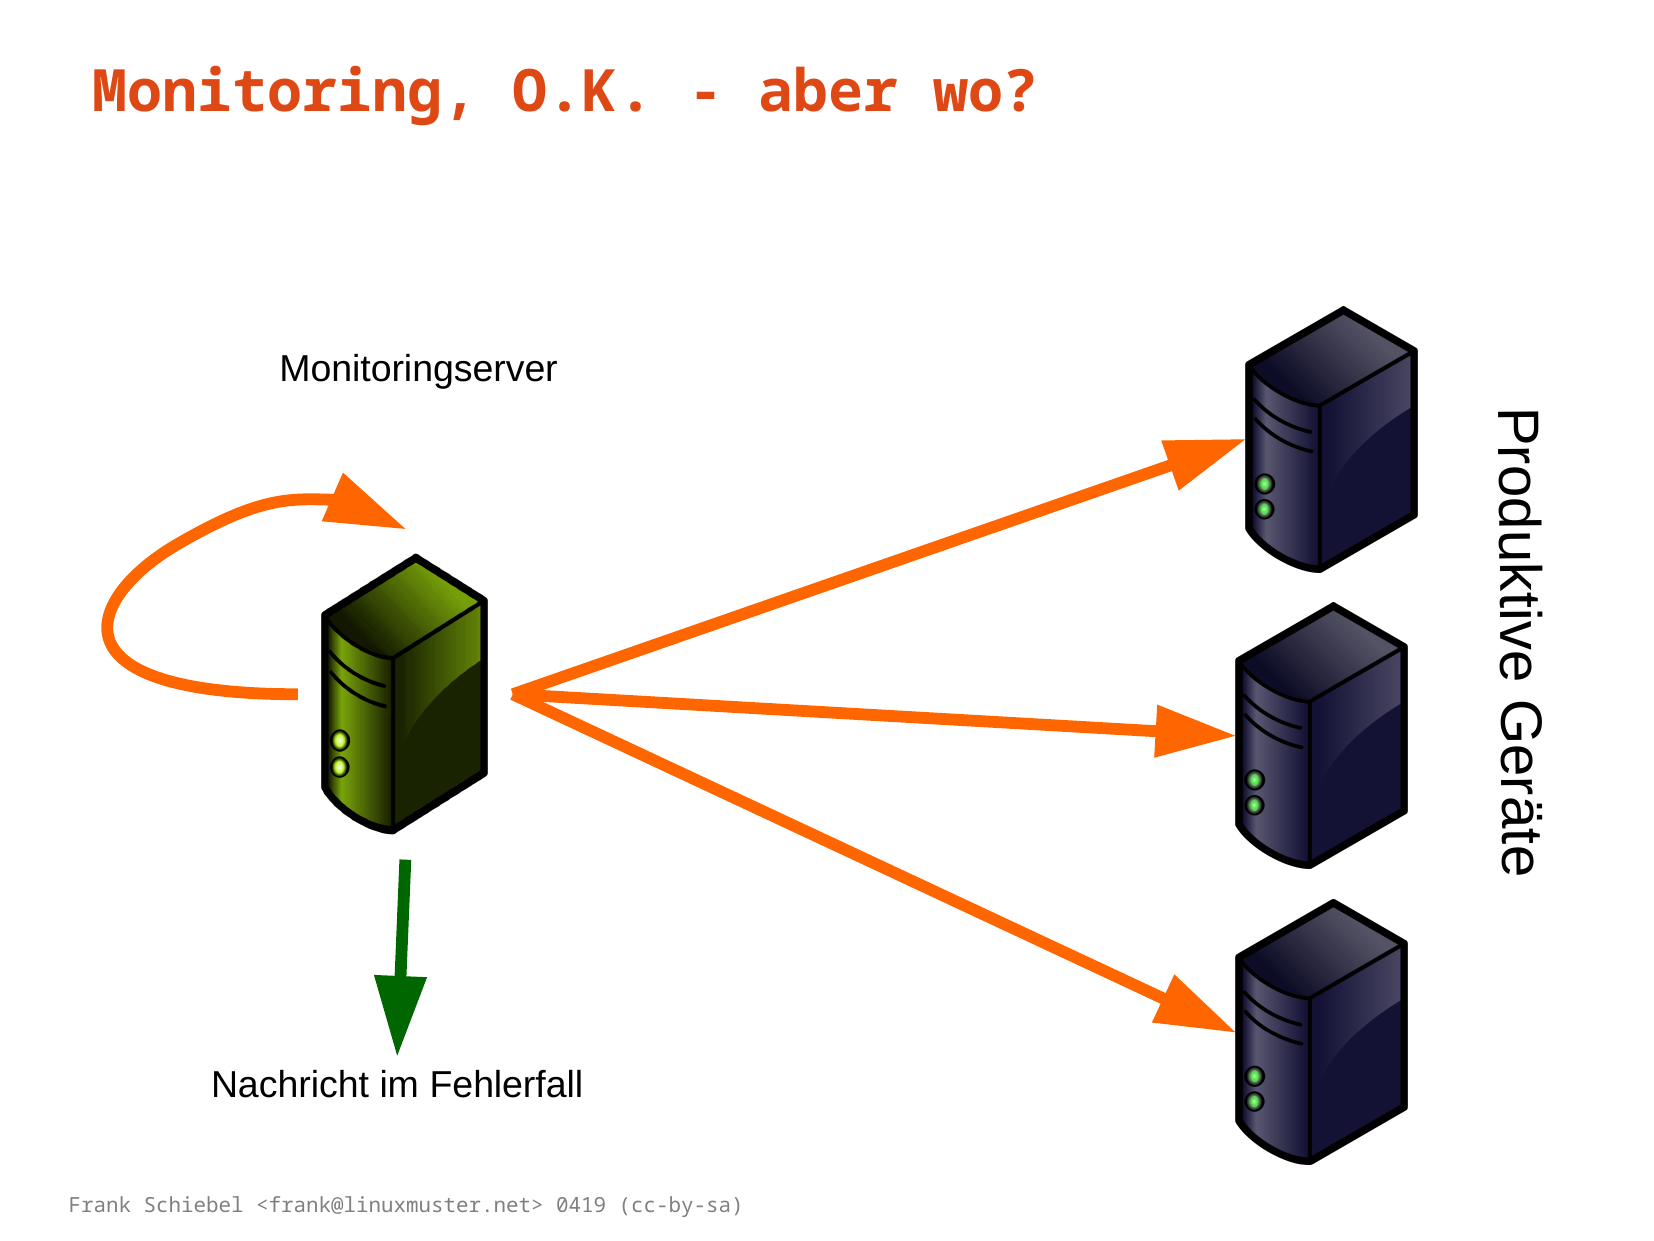

Monitoring, O.K. - aber wo?
Monitoringserver
Produktive Geräte
Nachricht im Fehlerfall